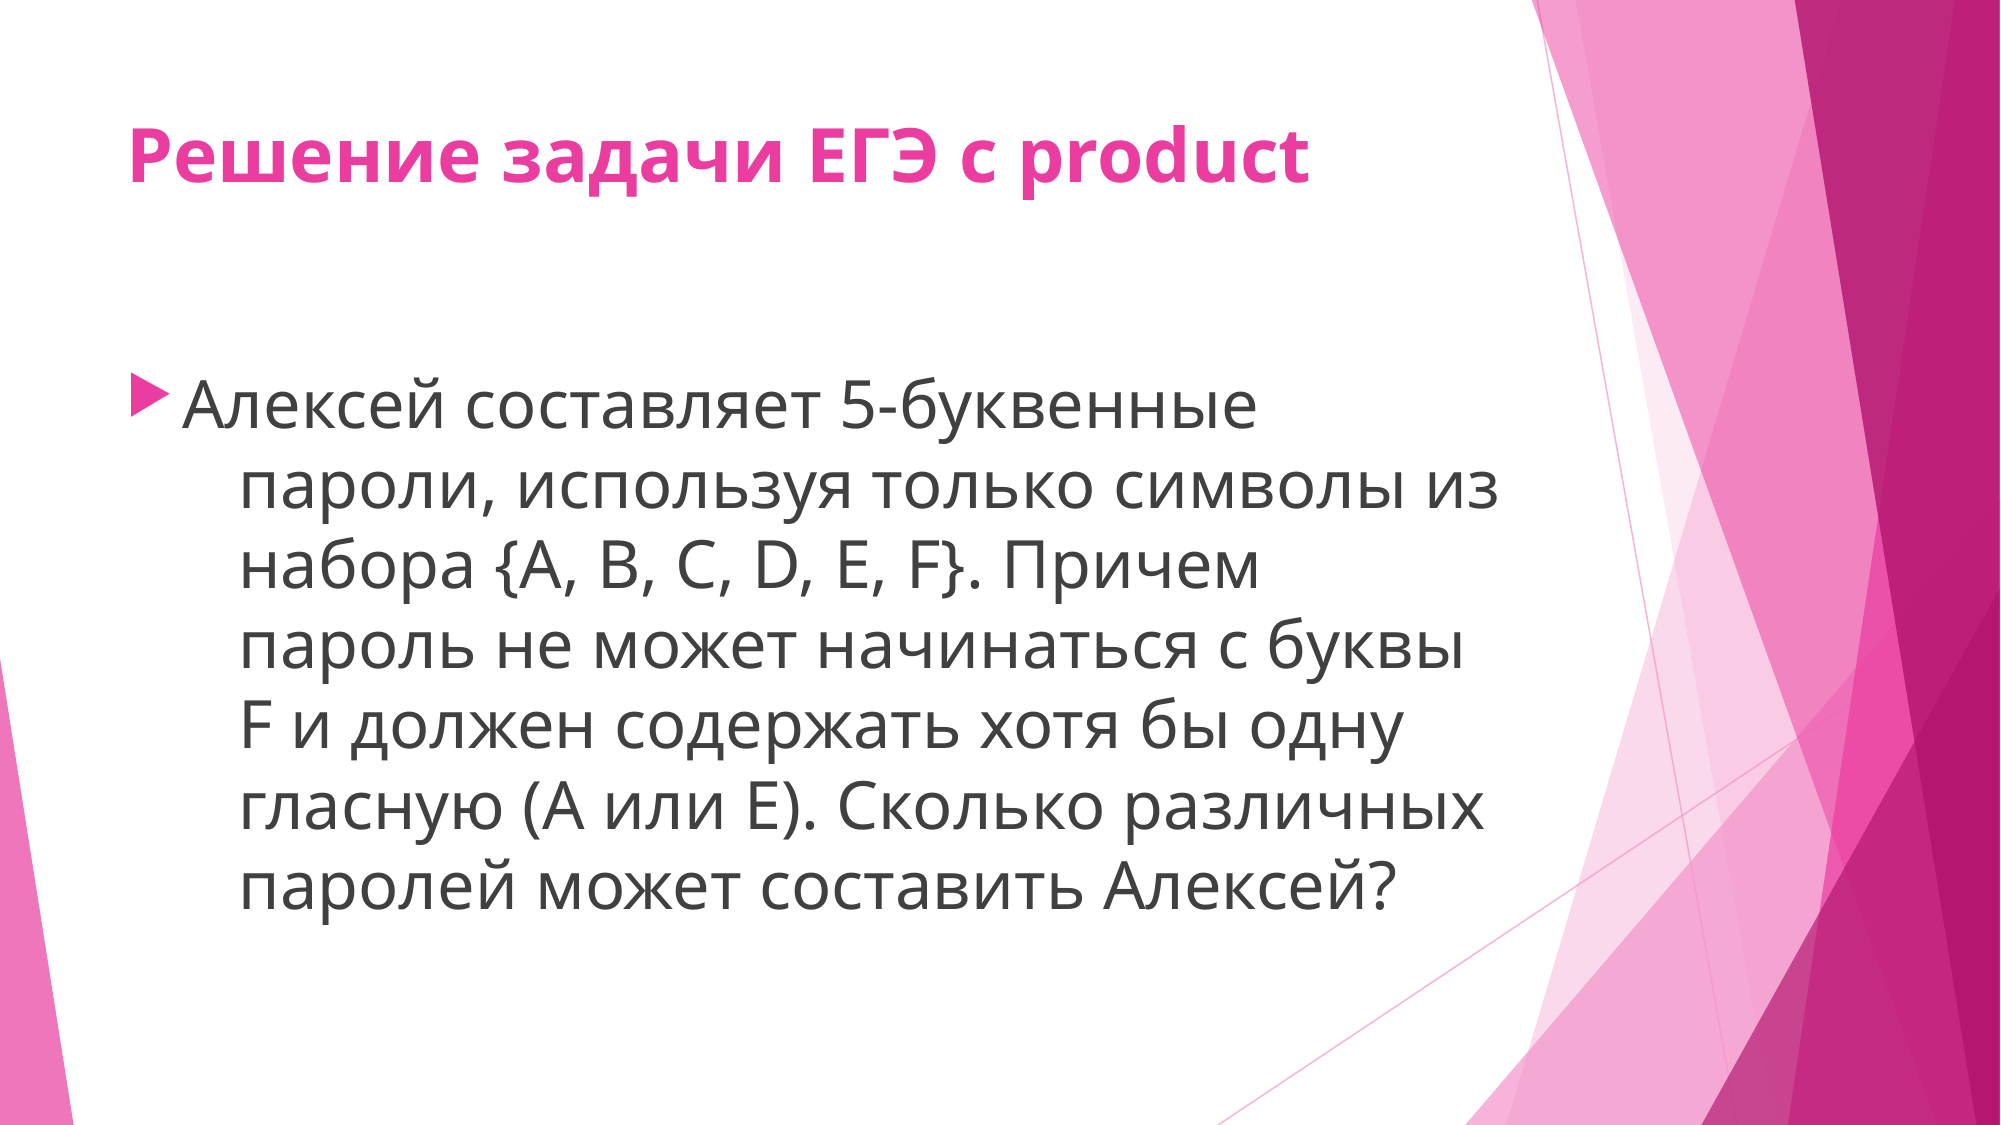

# Решение задачи ЕГЭ с product
Алексей составляет 5-буквенные пароли, используя только символы из набора {A, B, C, D, E, F}. Причем пароль не может начинаться с буквы F и должен содержать хотя бы одну гласную (A или E). Сколько различных паролей может составить Алексей?